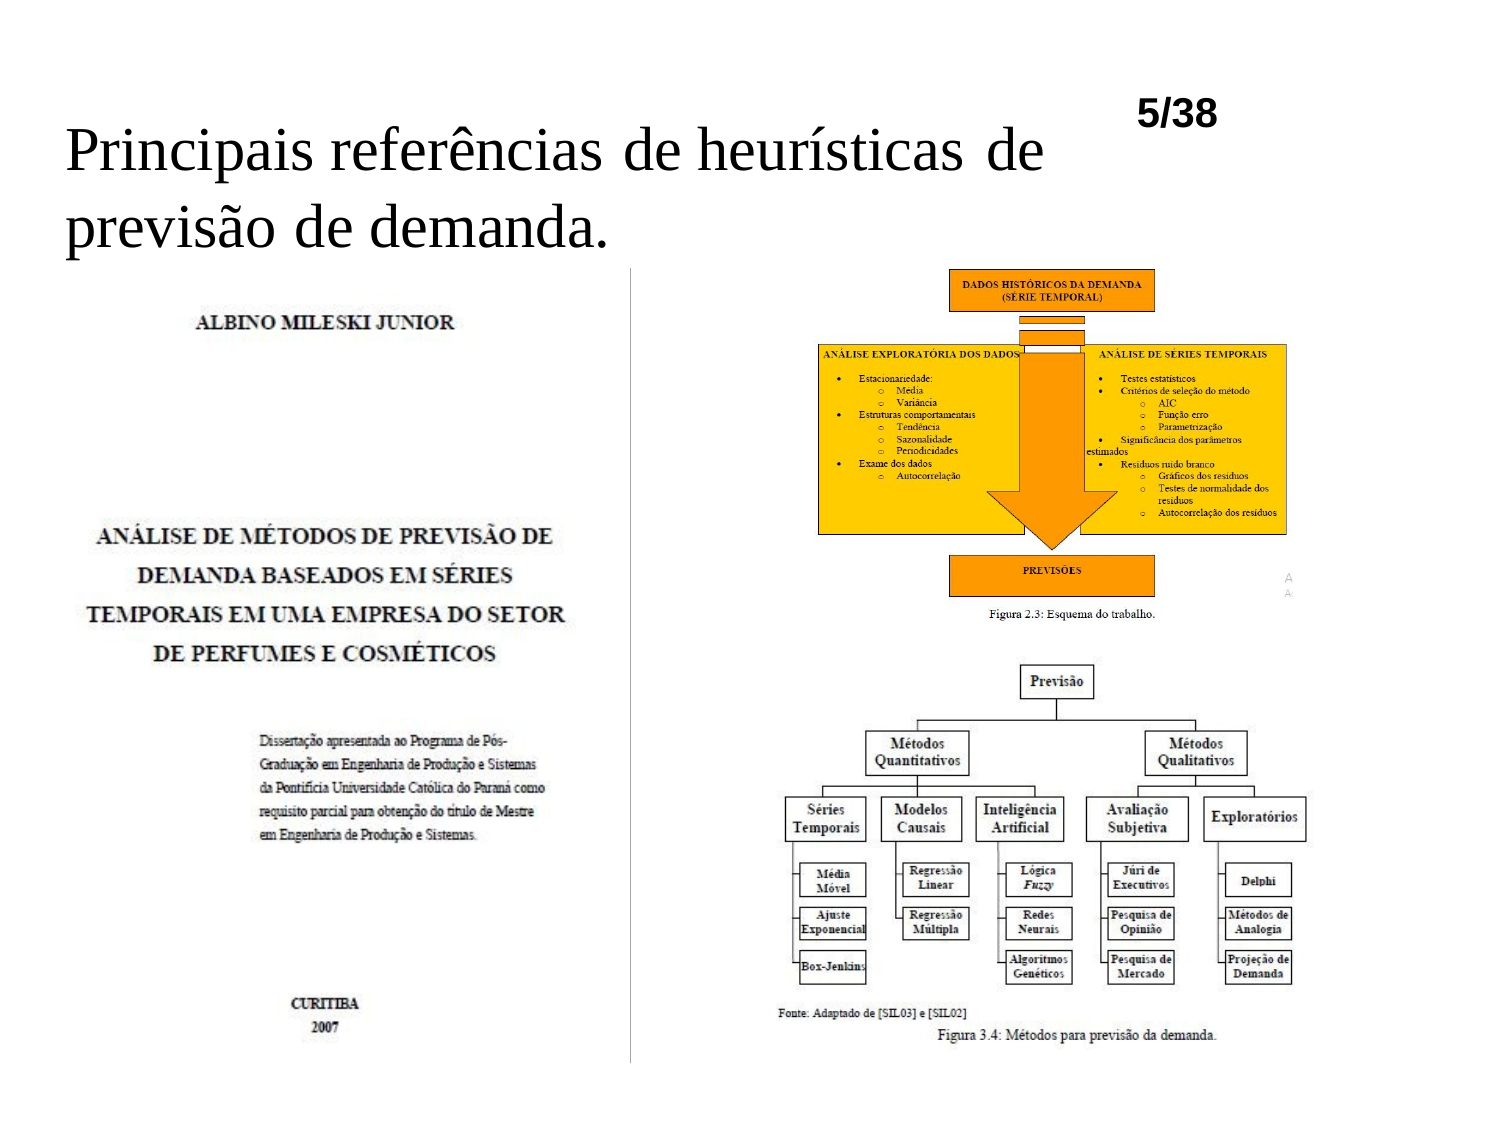

5/38
Principais referências de heurísticas de
previsão de demanda.